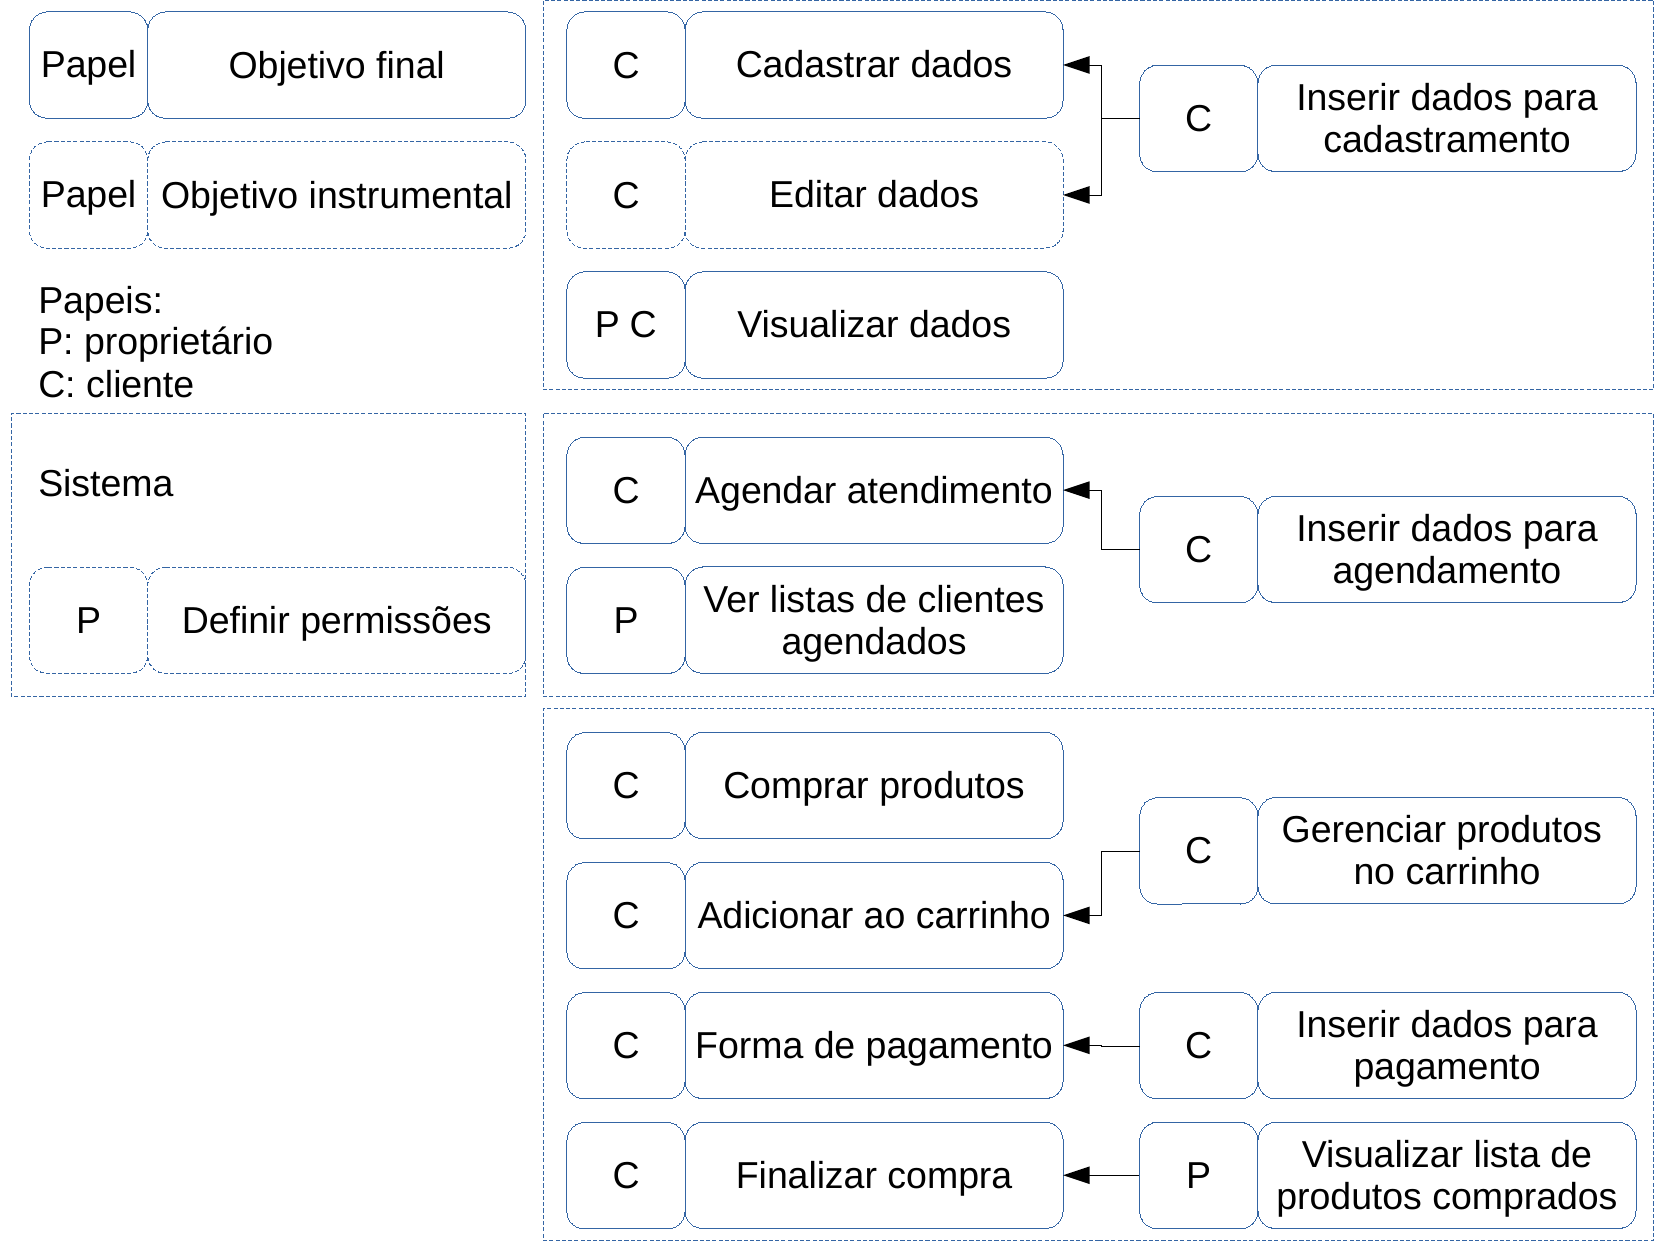

Papel
Cadastrar dados
Objetivo final
C
Inserir dados para
cadastramento
C
Papel
Editar dados
Objetivo instrumental
C
Papeis:
P: proprietário
C: cliente
P C
Visualizar dados
Agendar atendimento
C
Sistema
Inserir dados para
agendamento
C
Ver listas de clientes
agendados
P
Definir permissões
P
Comprar produtos
C
Gerenciar produtos
no carrinho
C
Adicionar ao carrinho
C
Forma de pagamento
Inserir dados para
pagamento
C
C
Finalizar compra
Visualizar lista de
produtos comprados
P
C